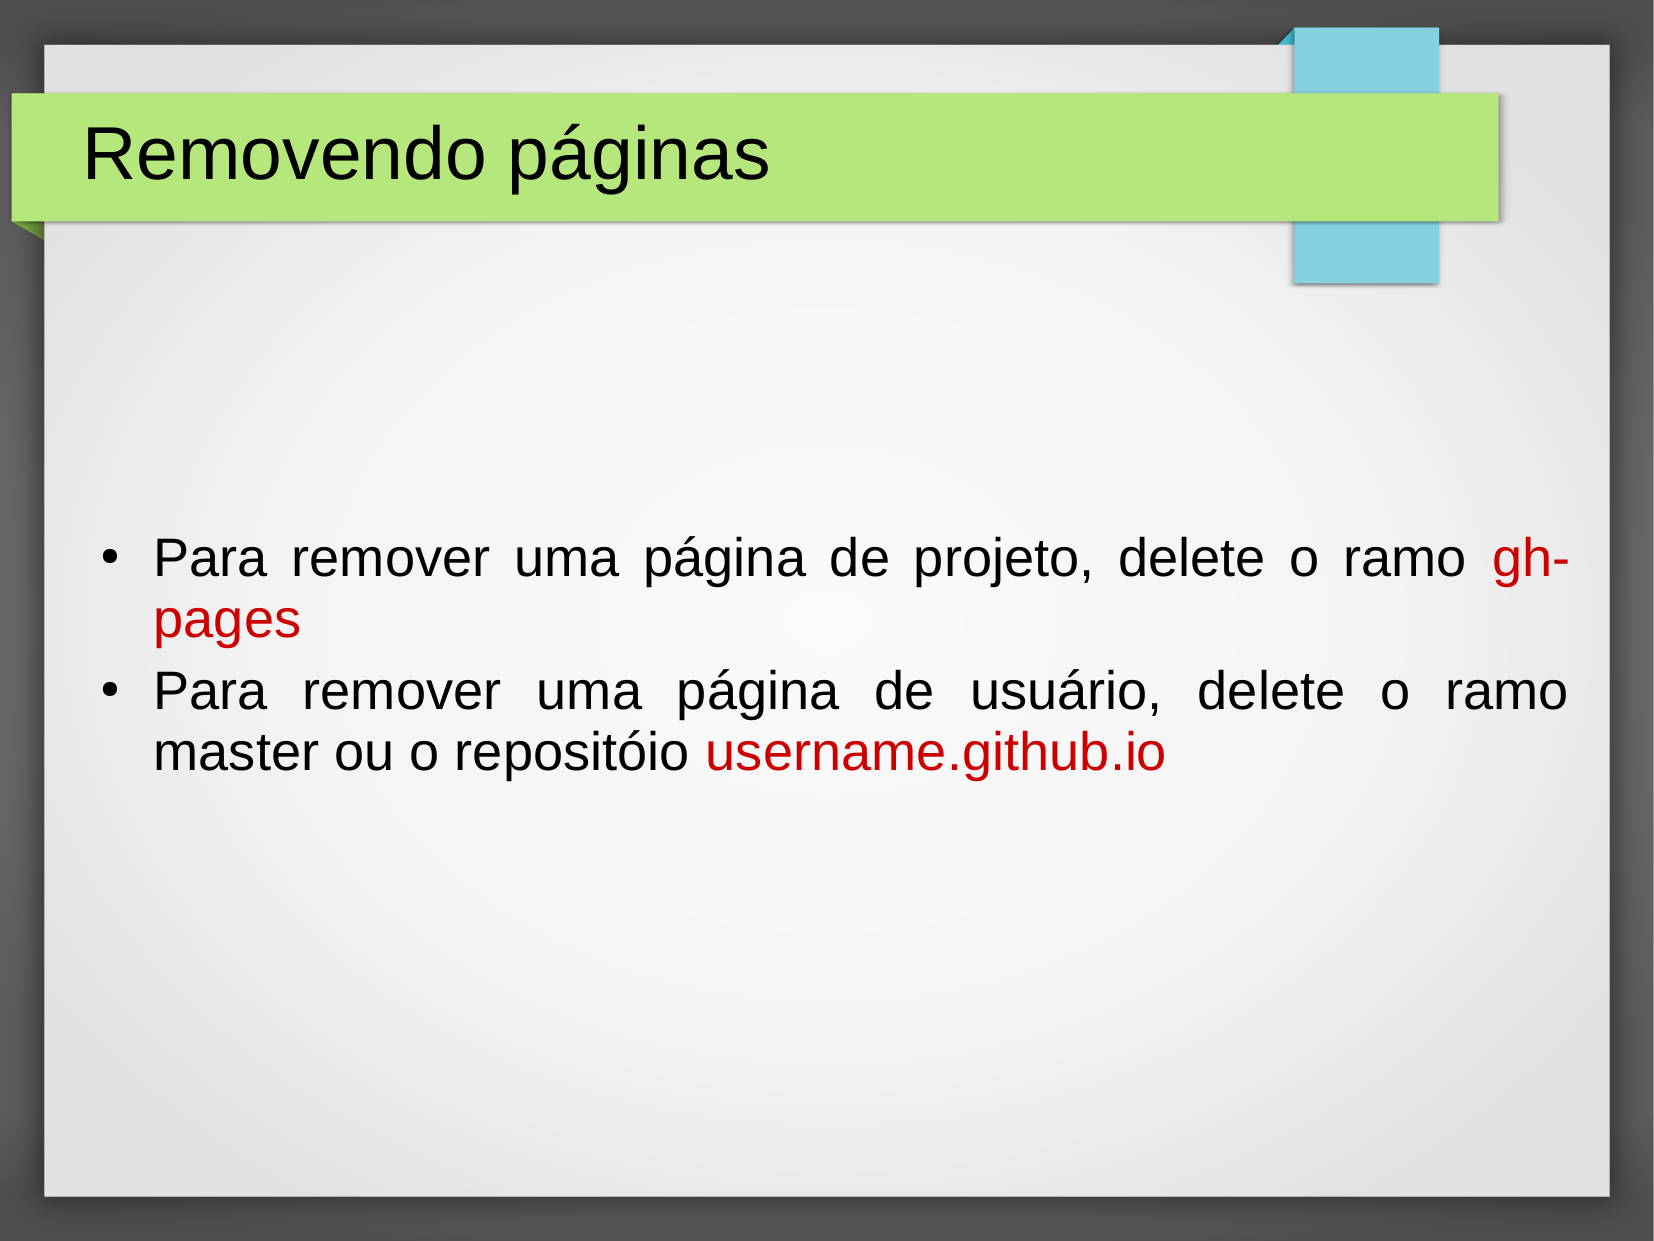

# Removendo páginas
Para remover uma página de projeto, delete o ramo gh-pages
Para remover uma página de usuário, delete o ramo master ou o repositóio username.github.io